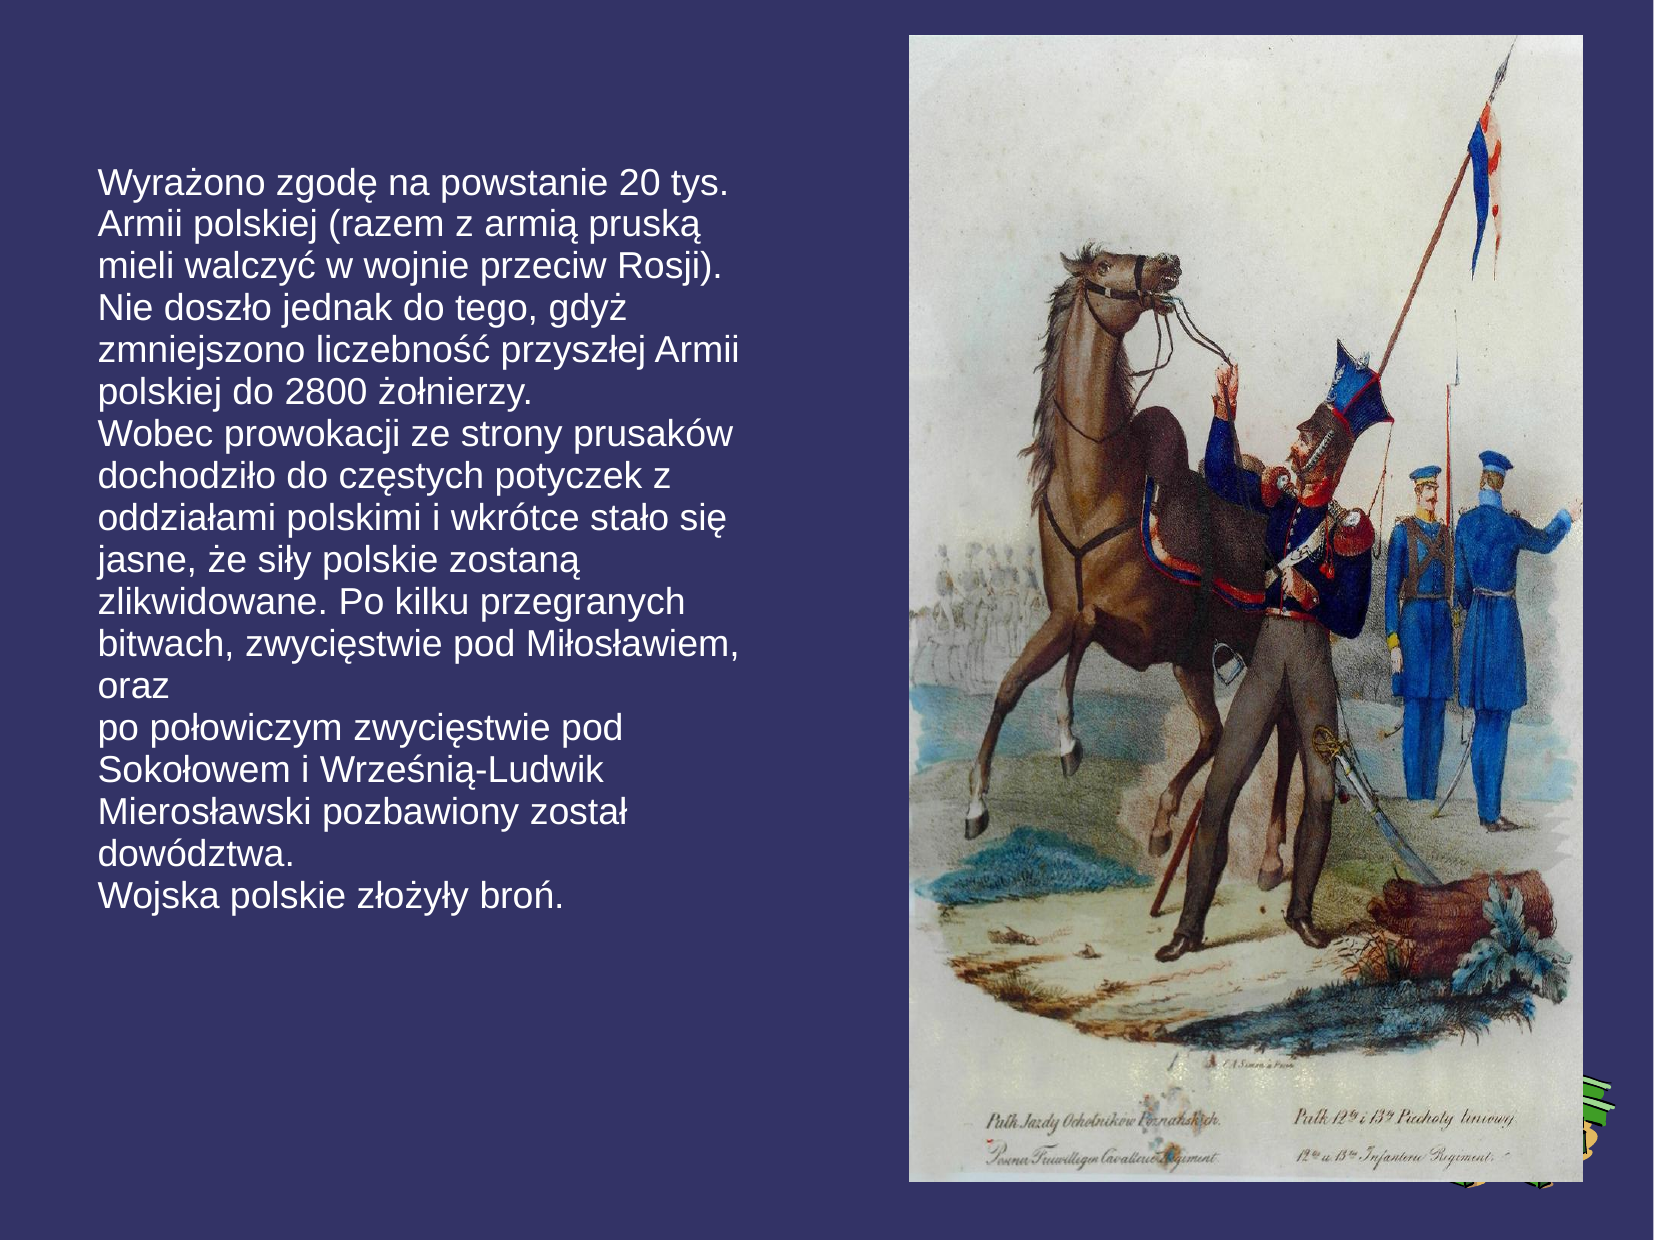

Wyrażono zgodę na powstanie 20 tys. Armii polskiej (razem z armią pruską mieli walczyć w wojnie przeciw Rosji).
Nie doszło jednak do tego, gdyż zmniejszono liczebność przyszłej Armii polskiej do 2800 żołnierzy.
Wobec prowokacji ze strony prusaków dochodziło do częstych potyczek z oddziałami polskimi i wkrótce stało się
jasne, że siły polskie zostaną zlikwidowane. Po kilku przegranych bitwach, zwycięstwie pod Miłosławiem, oraz
po połowiczym zwycięstwie pod Sokołowem i Wrześnią-Ludwik Mierosławski pozbawiony został dowództwa.
Wojska polskie złożyły broń.